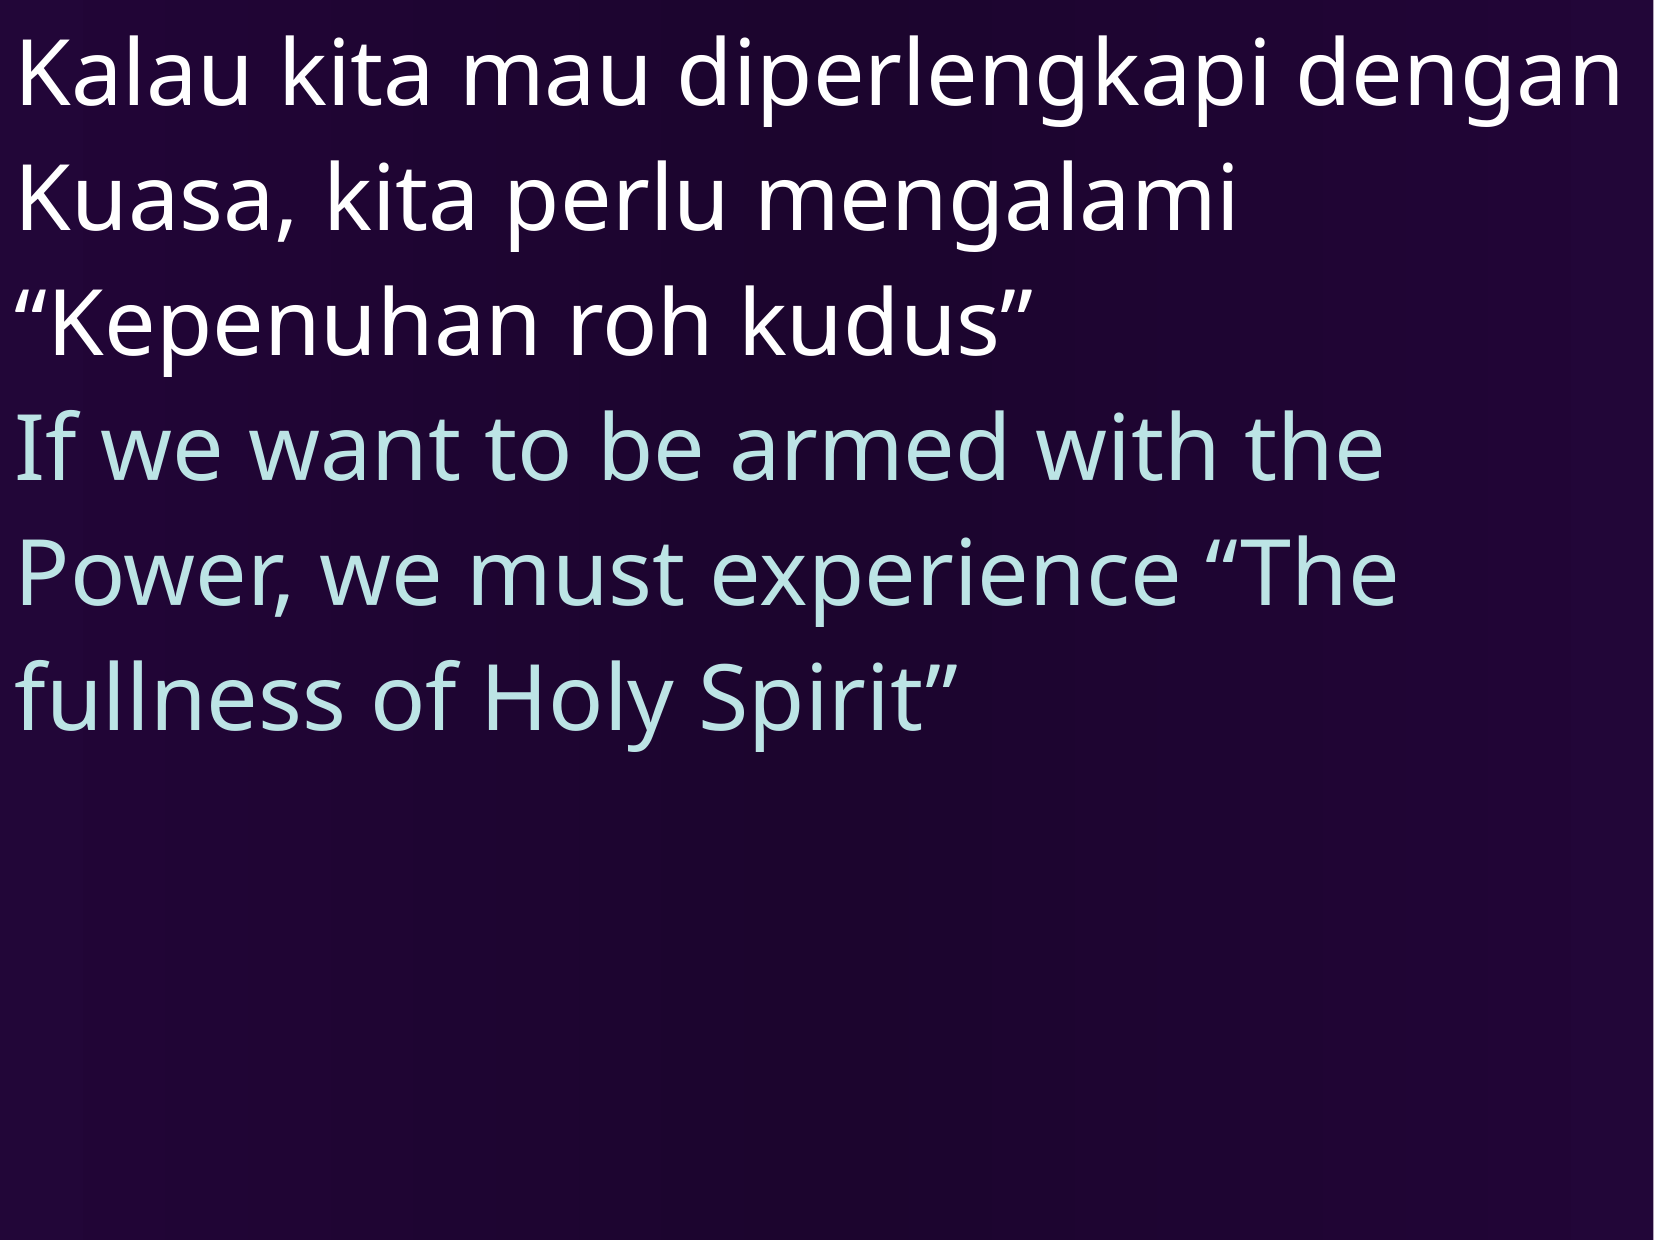

Kalau kita mau diperlengkapi dengan Kuasa, kita perlu mengalami “Kepenuhan roh kudus”
If we want to be armed with the Power, we must experience “The fullness of Holy Spirit”